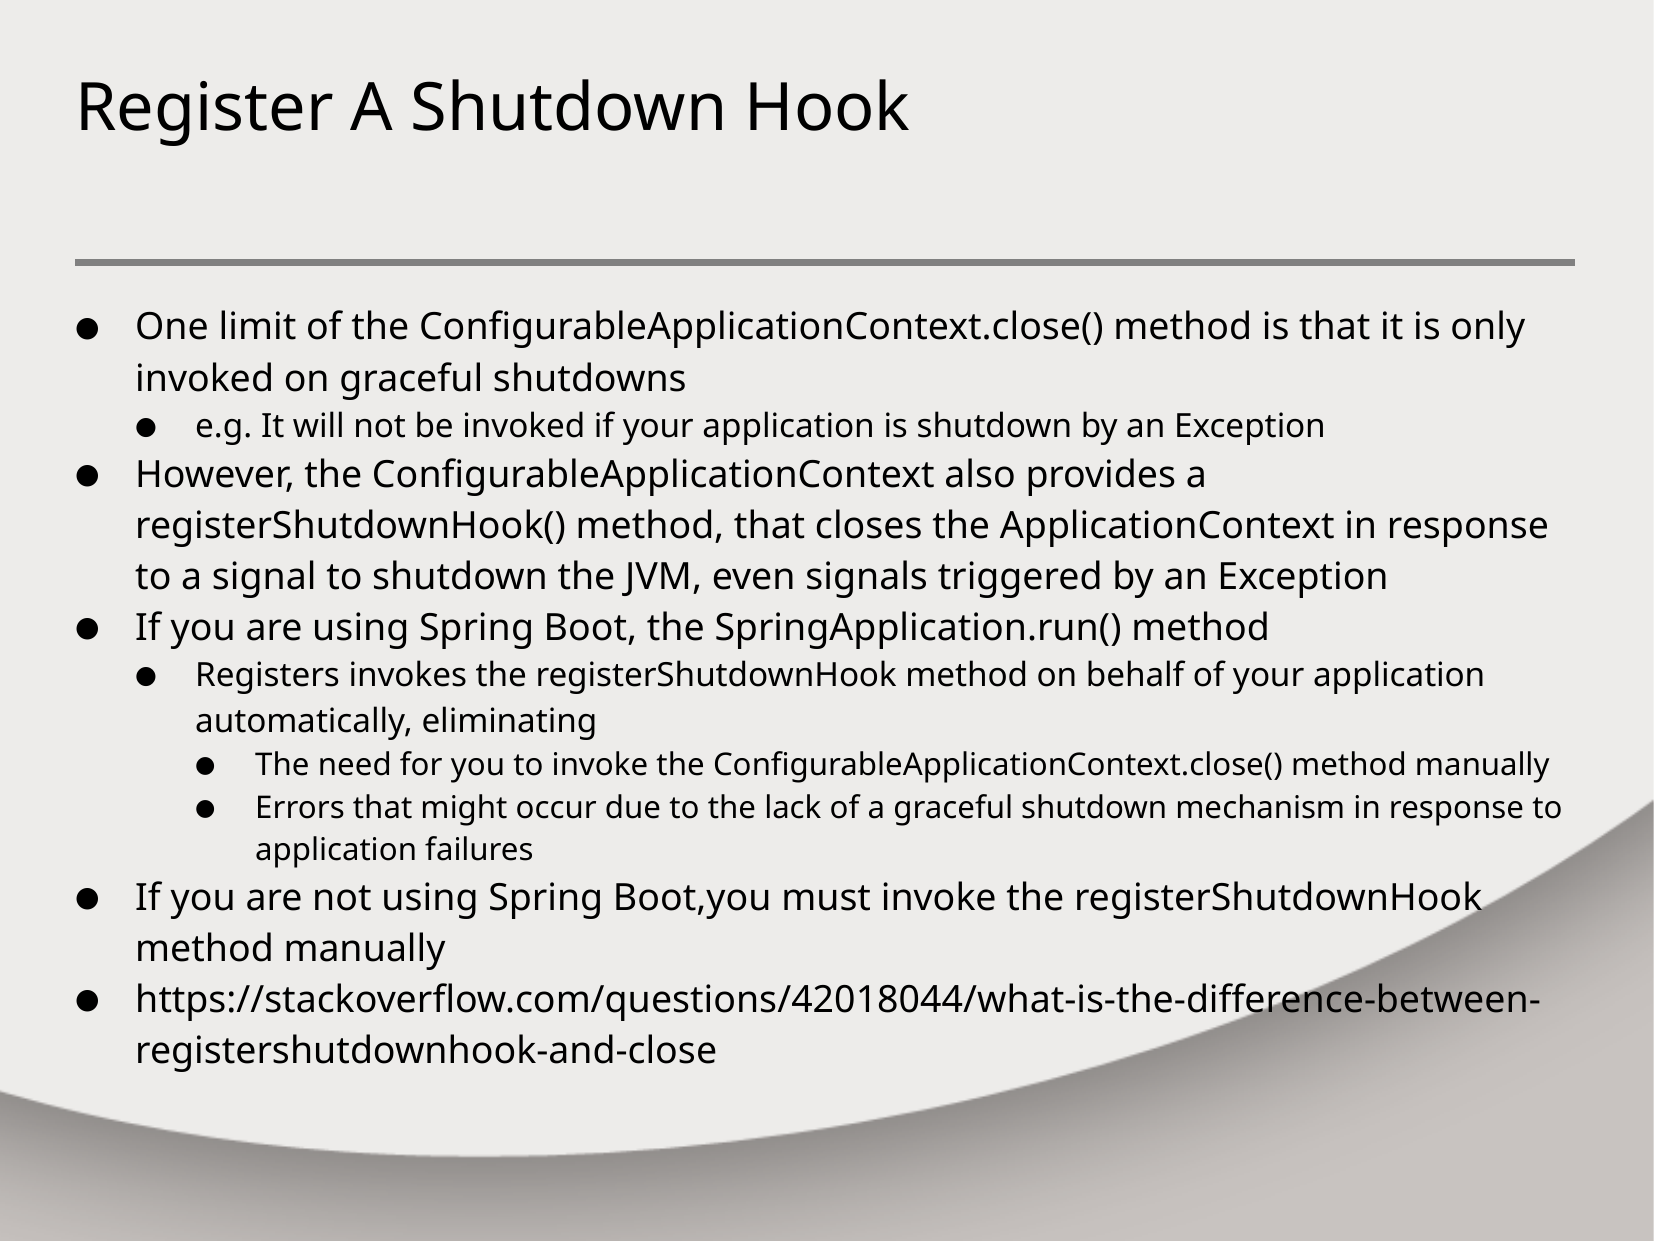

# Register A Shutdown Hook
One limit of the ConfigurableApplicationContext.close() method is that it is only invoked on graceful shutdowns
e.g. It will not be invoked if your application is shutdown by an Exception
However, the ConfigurableApplicationContext also provides a registerShutdownHook() method, that closes the ApplicationContext in response to a signal to shutdown the JVM, even signals triggered by an Exception
If you are using Spring Boot, the SpringApplication.run() method
Registers invokes the registerShutdownHook method on behalf of your application automatically, eliminating
The need for you to invoke the ConfigurableApplicationContext.close() method manually
Errors that might occur due to the lack of a graceful shutdown mechanism in response to application failures
If you are not using Spring Boot,you must invoke the registerShutdownHook method manually
https://stackoverflow.com/questions/42018044/what-is-the-difference-between-registershutdownhook-and-close